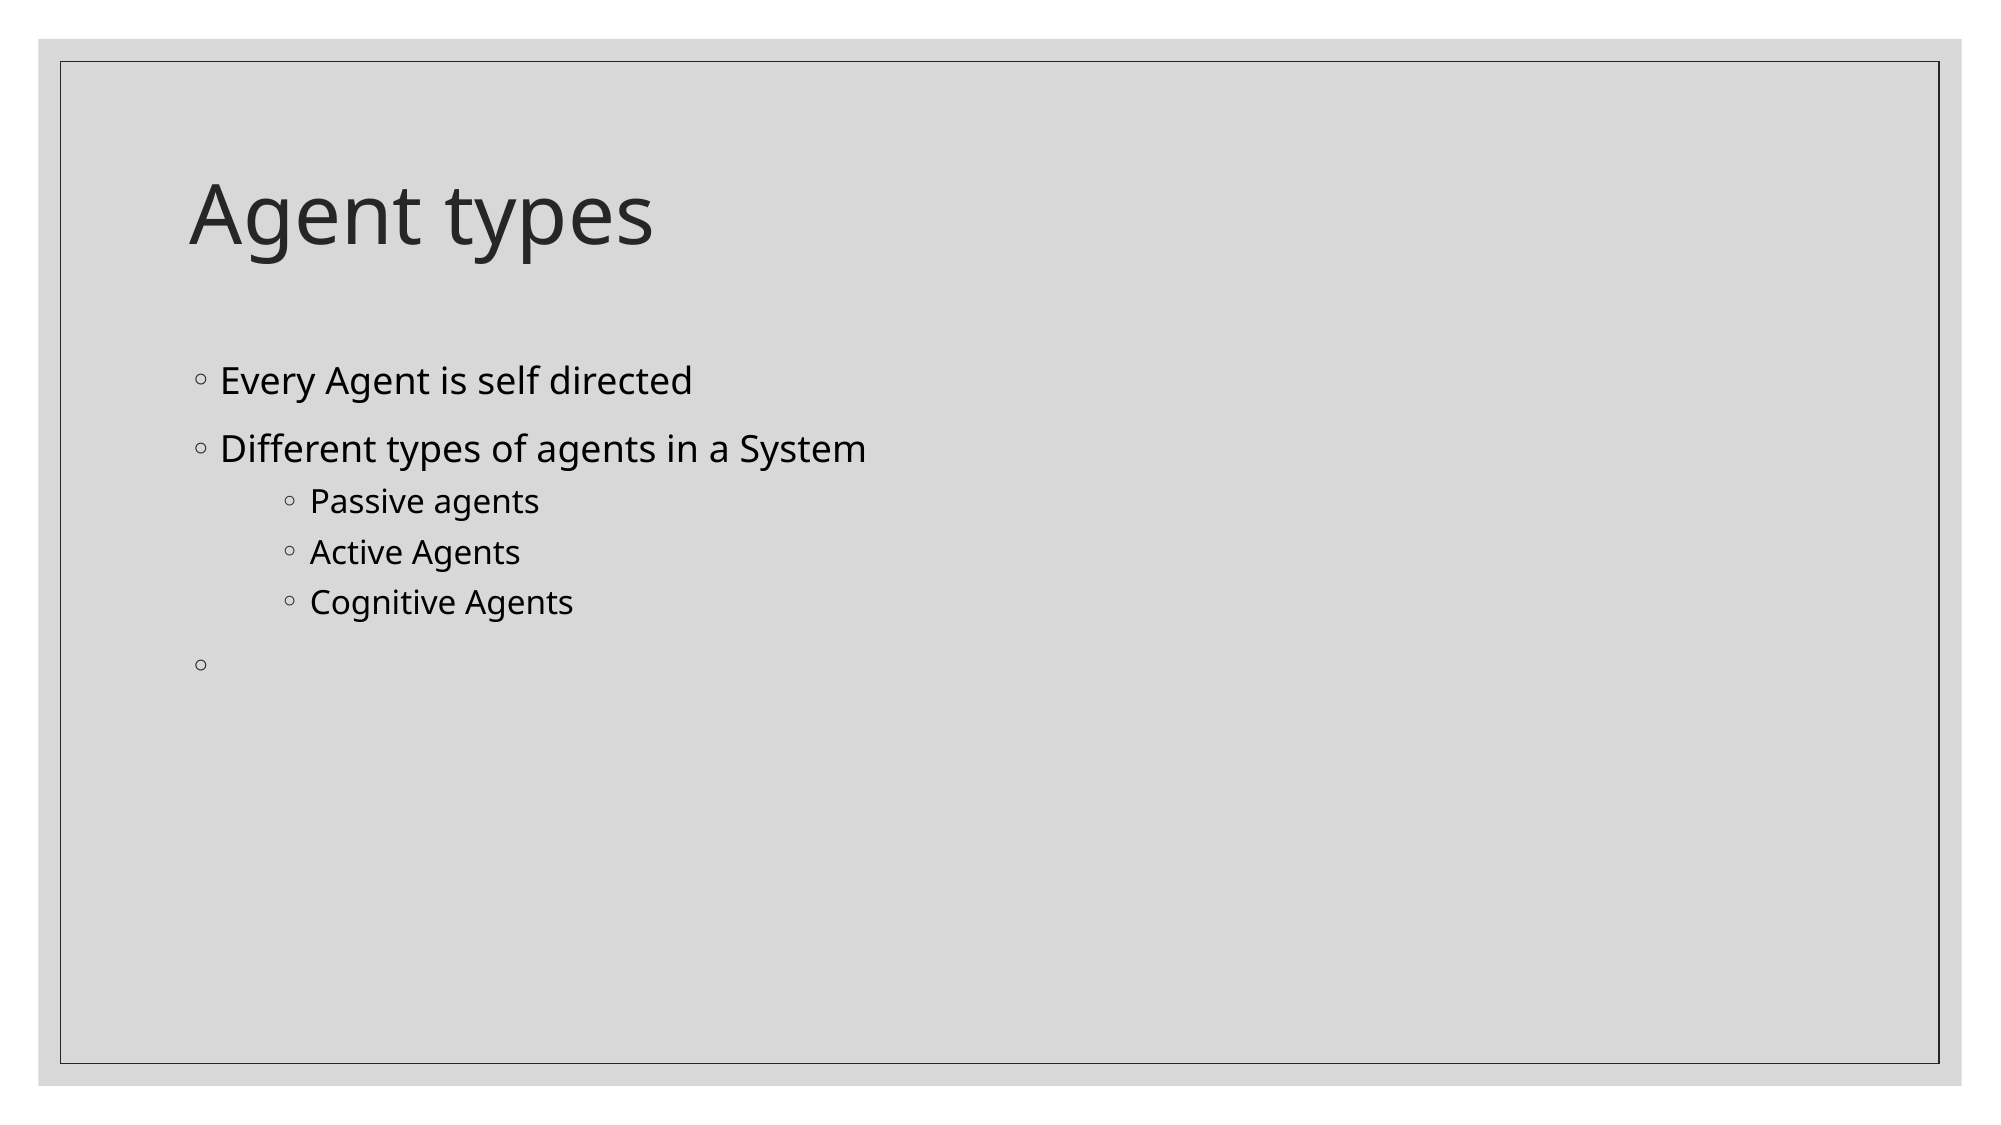

# Agent types
Every Agent is self directed
Different types of agents in a System
Passive agents
Active Agents
Cognitive Agents